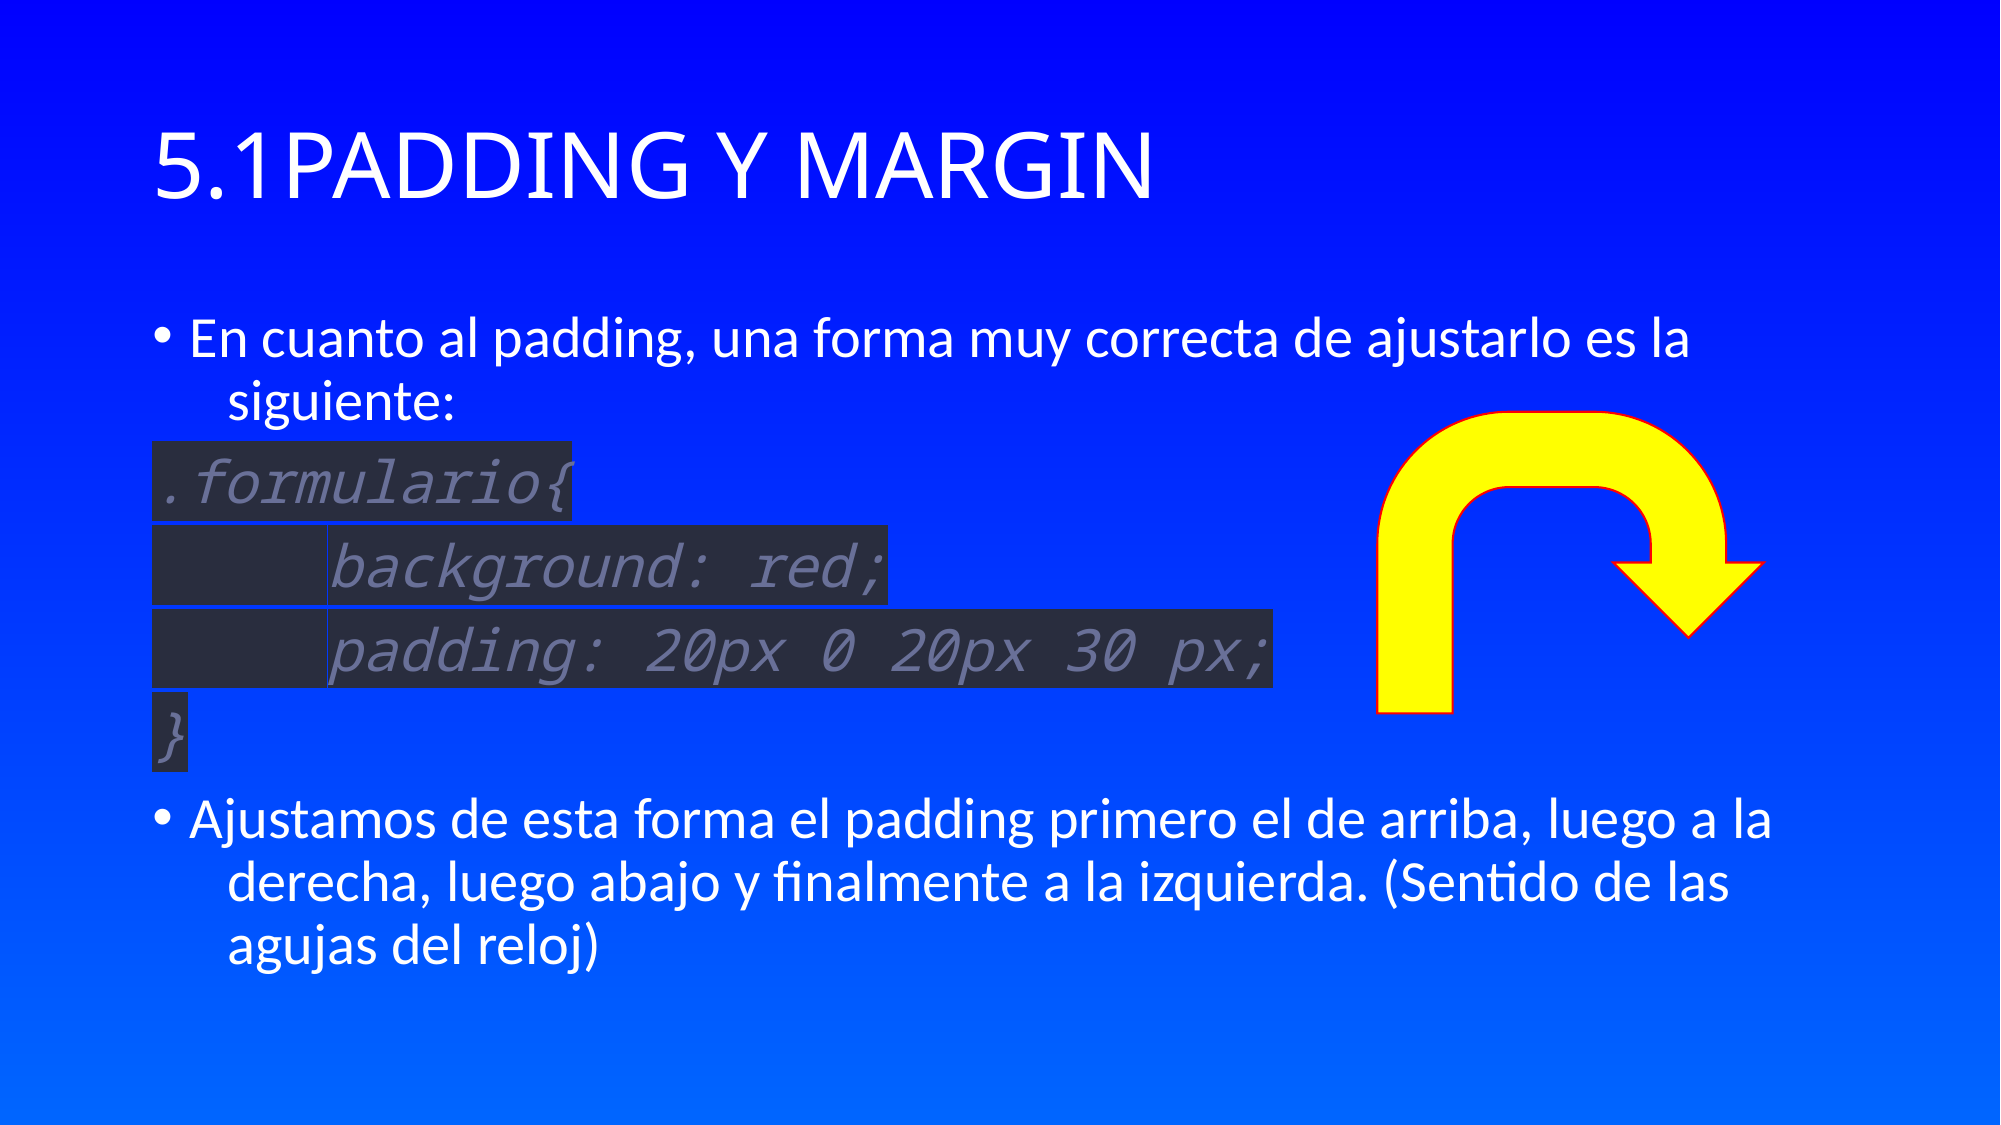

# 5.1PADDING Y MARGIN
En cuanto al padding, una forma muy correcta de ajustarlo es la siguiente:
.formulario{
     background: red;
     padding: 20px 0 20px 30 px;
}
Ajustamos de esta forma el padding primero el de arriba, luego a la derecha, luego abajo y finalmente a la izquierda. (Sentido de las agujas del reloj)